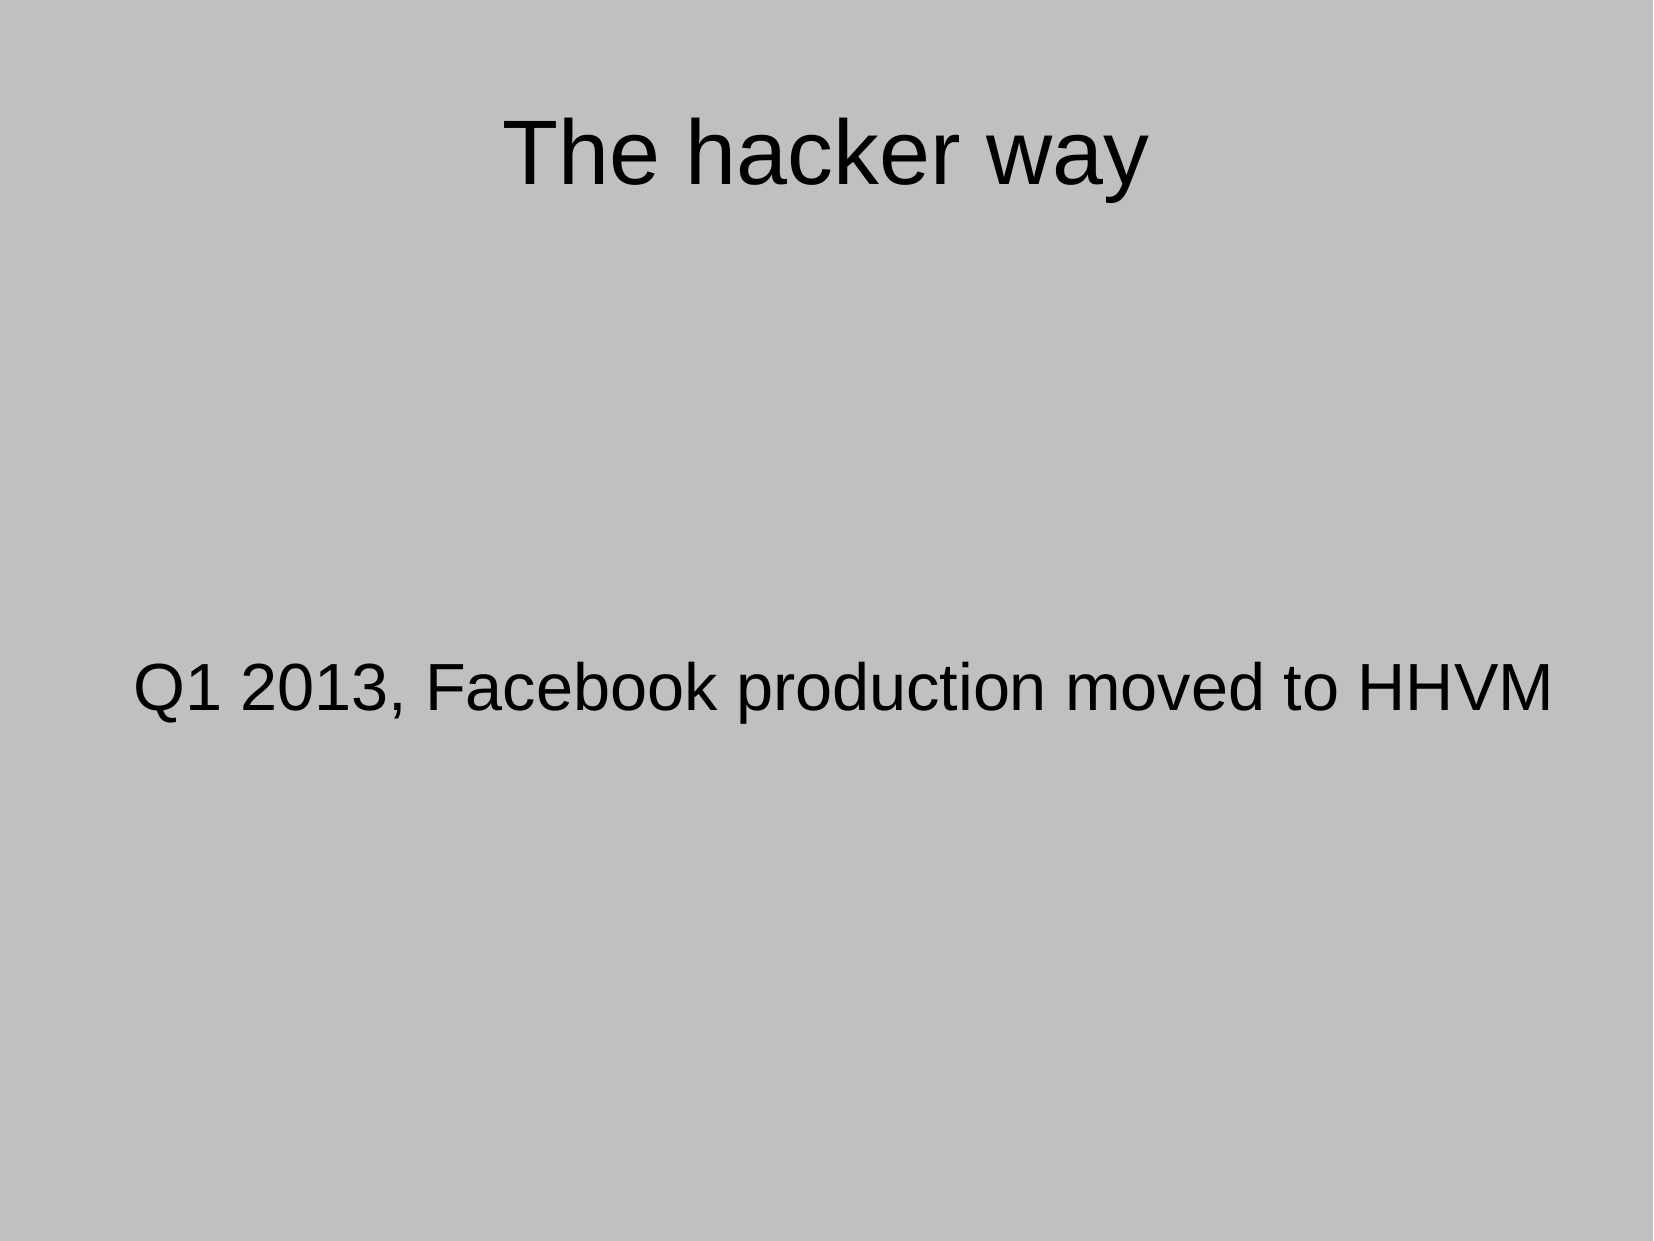

# The hacker way
Q1 2013, Facebook production moved to HHVM